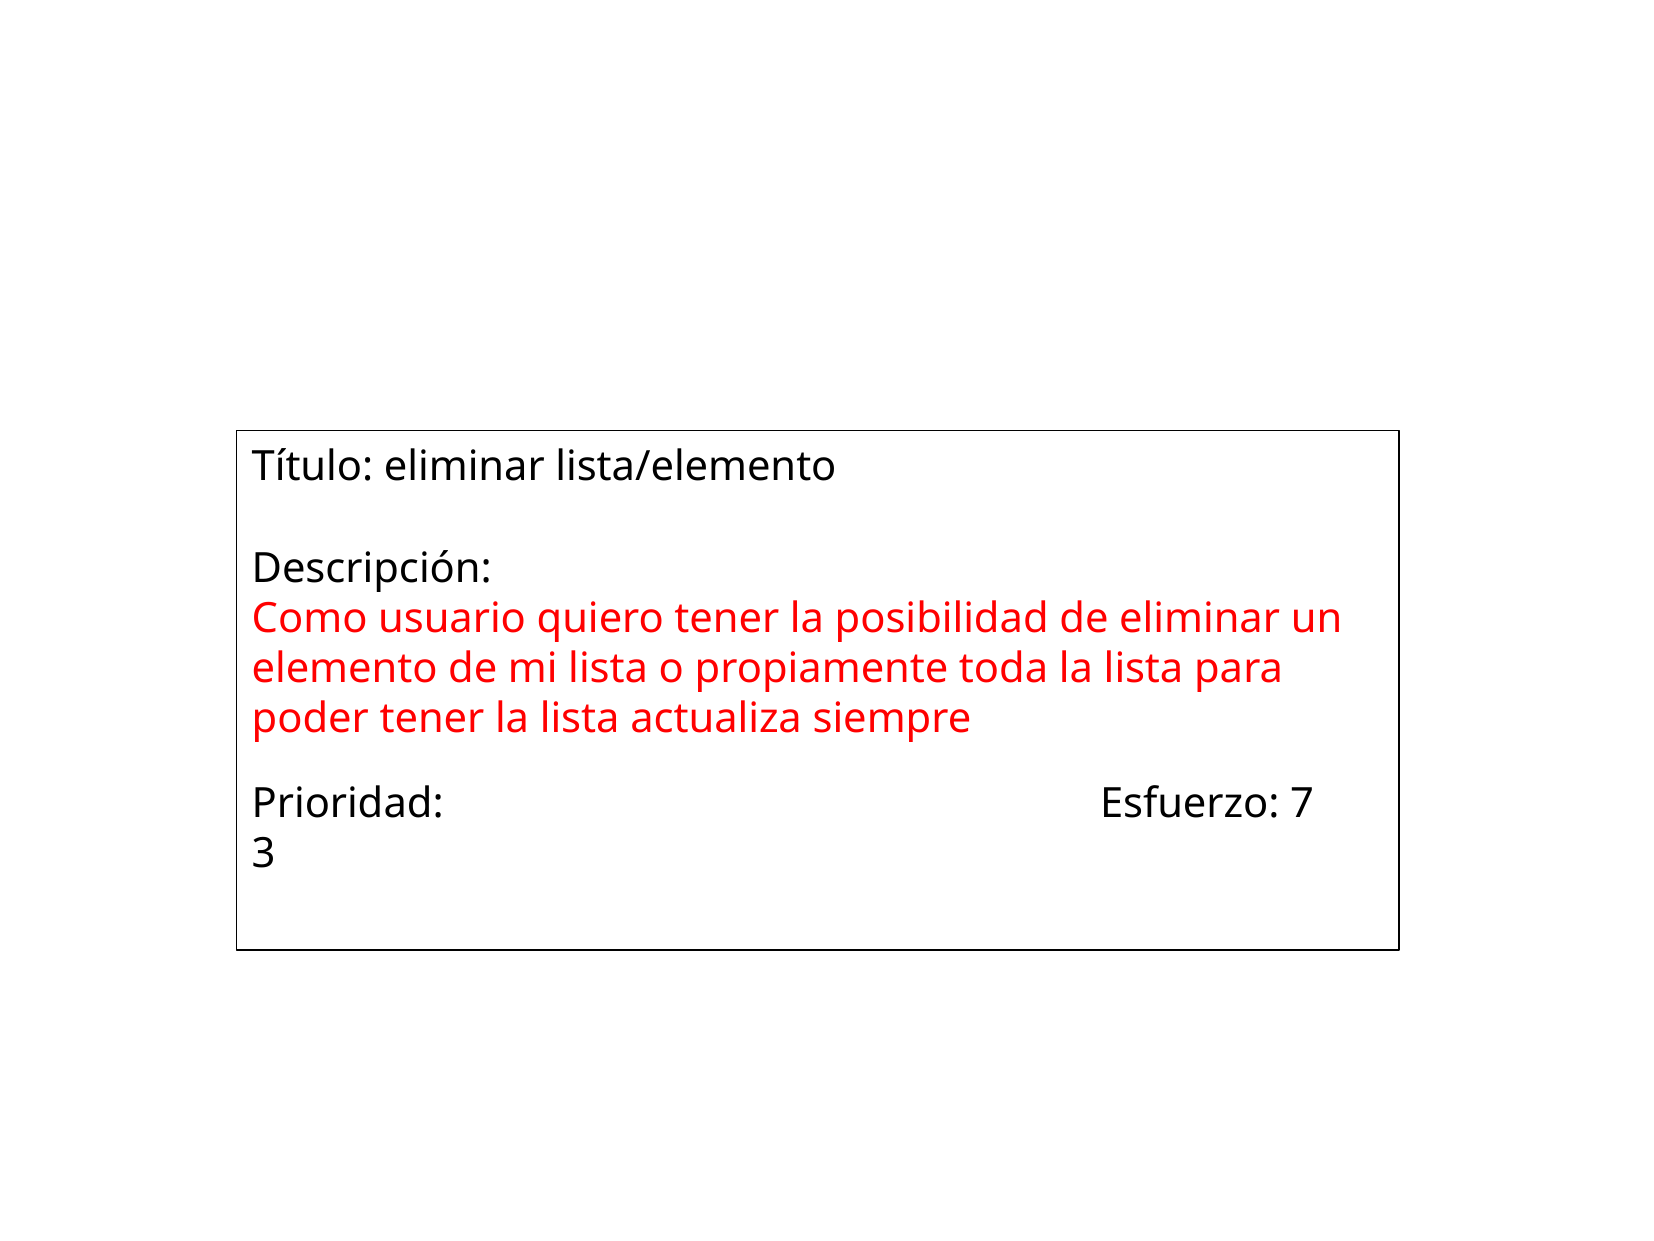

Título: eliminar lista/elemento
Descripción:
Como usuario quiero tener la posibilidad de eliminar un elemento de mi lista o propiamente toda la lista para poder tener la lista actualiza siempre
Prioridad: 3
Esfuerzo: 7